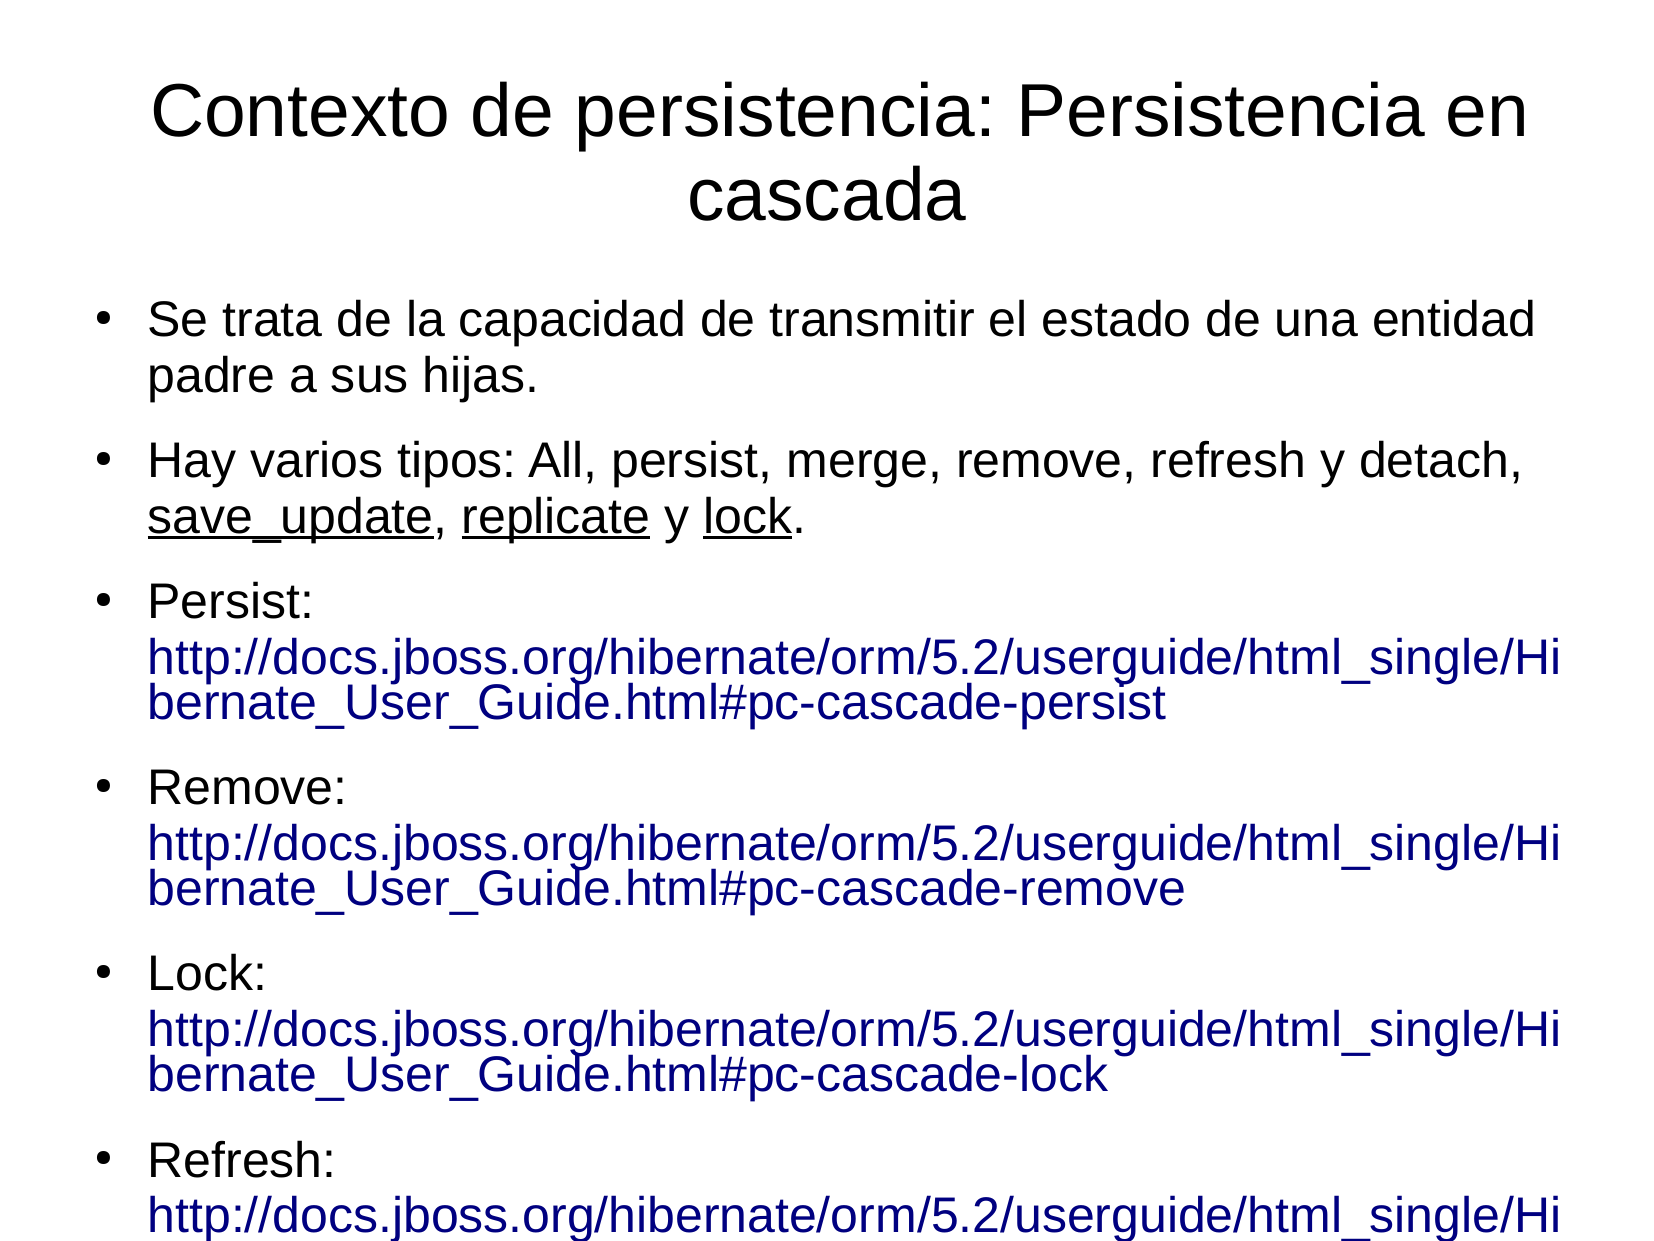

# Contexto de persistencia: Persistencia en cascada
Se trata de la capacidad de transmitir el estado de una entidad padre a sus hijas.
Hay varios tipos: All, persist, merge, remove, refresh y detach, save_update, replicate y lock.
Persist: http://docs.jboss.org/hibernate/orm/5.2/userguide/html_single/Hibernate_User_Guide.html#pc-cascade-persist
Remove: http://docs.jboss.org/hibernate/orm/5.2/userguide/html_single/Hibernate_User_Guide.html#pc-cascade-remove
Lock: http://docs.jboss.org/hibernate/orm/5.2/userguide/html_single/Hibernate_User_Guide.html#pc-cascade-lock
Refresh: http://docs.jboss.org/hibernate/orm/5.2/userguide/html_single/Hibernate_User_Guide.html#pc-cascade-refresh